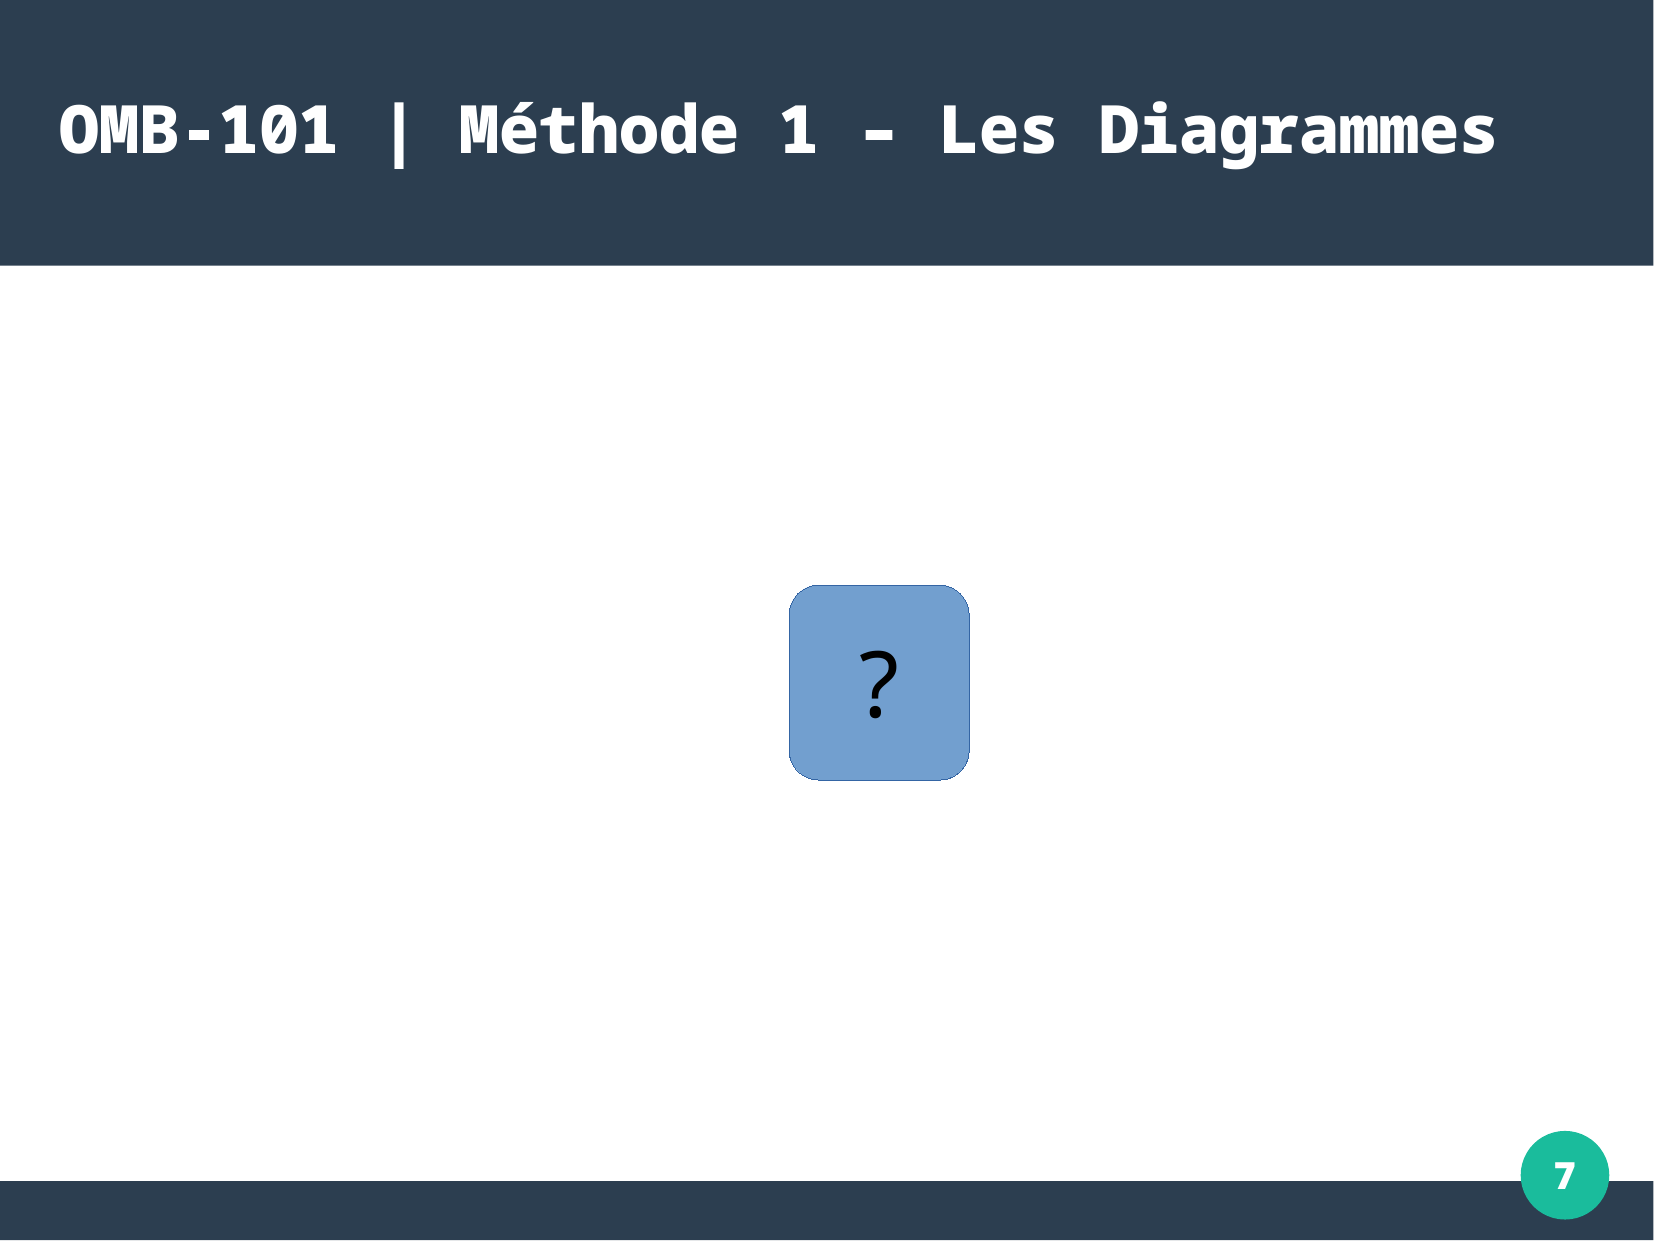

# OMB-101 | Méthode 1 – Les Diagrammes
?
7